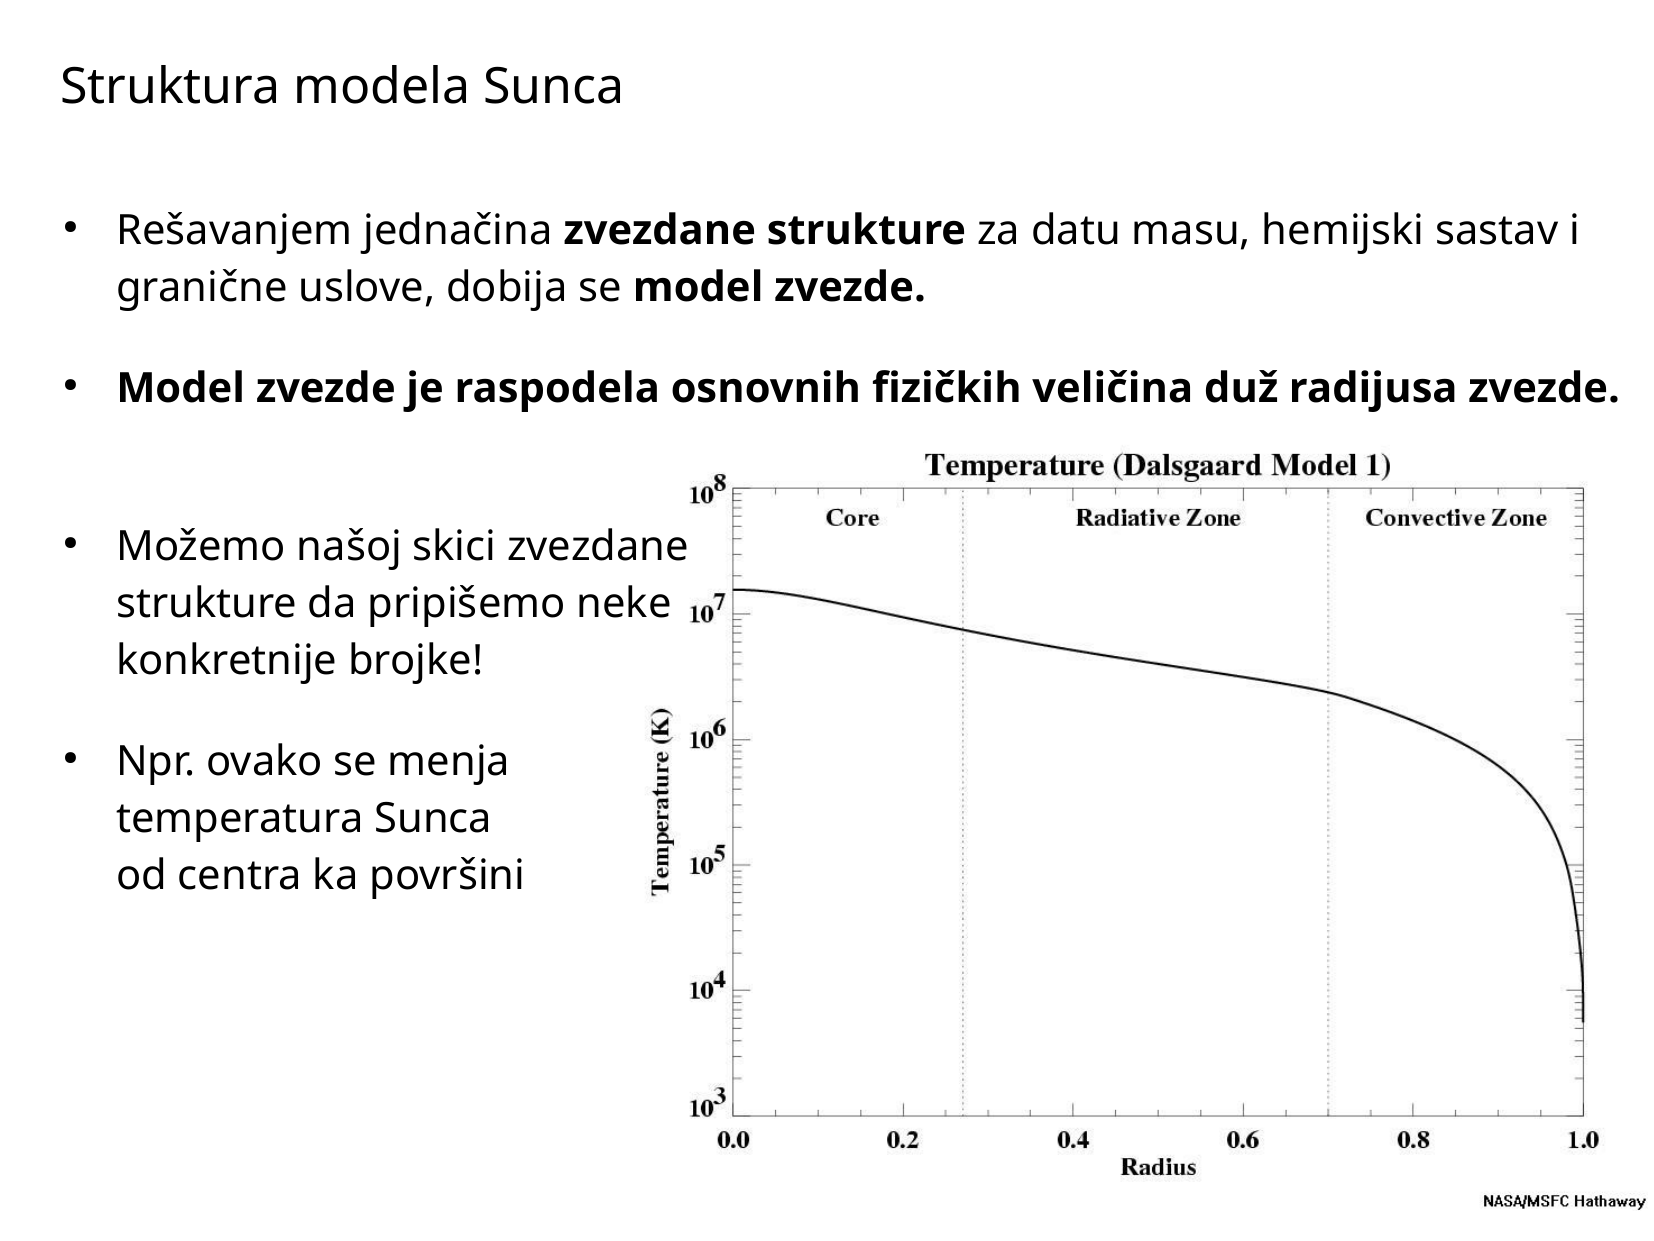

# Struktura modela Sunca
Rešavanjem jednačina zvezdane strukture za datu masu, hemijski sastav i granične uslove, dobija se model zvezde.
Model zvezde je raspodela osnovnih fizičkih veličina duž radijusa zvezde.
Možemo našoj skici zvezdane
strukture da pripišemo neke
konkretnije brojke!
Npr. ovako se menja
temperatura Sunca
od centra ka površini